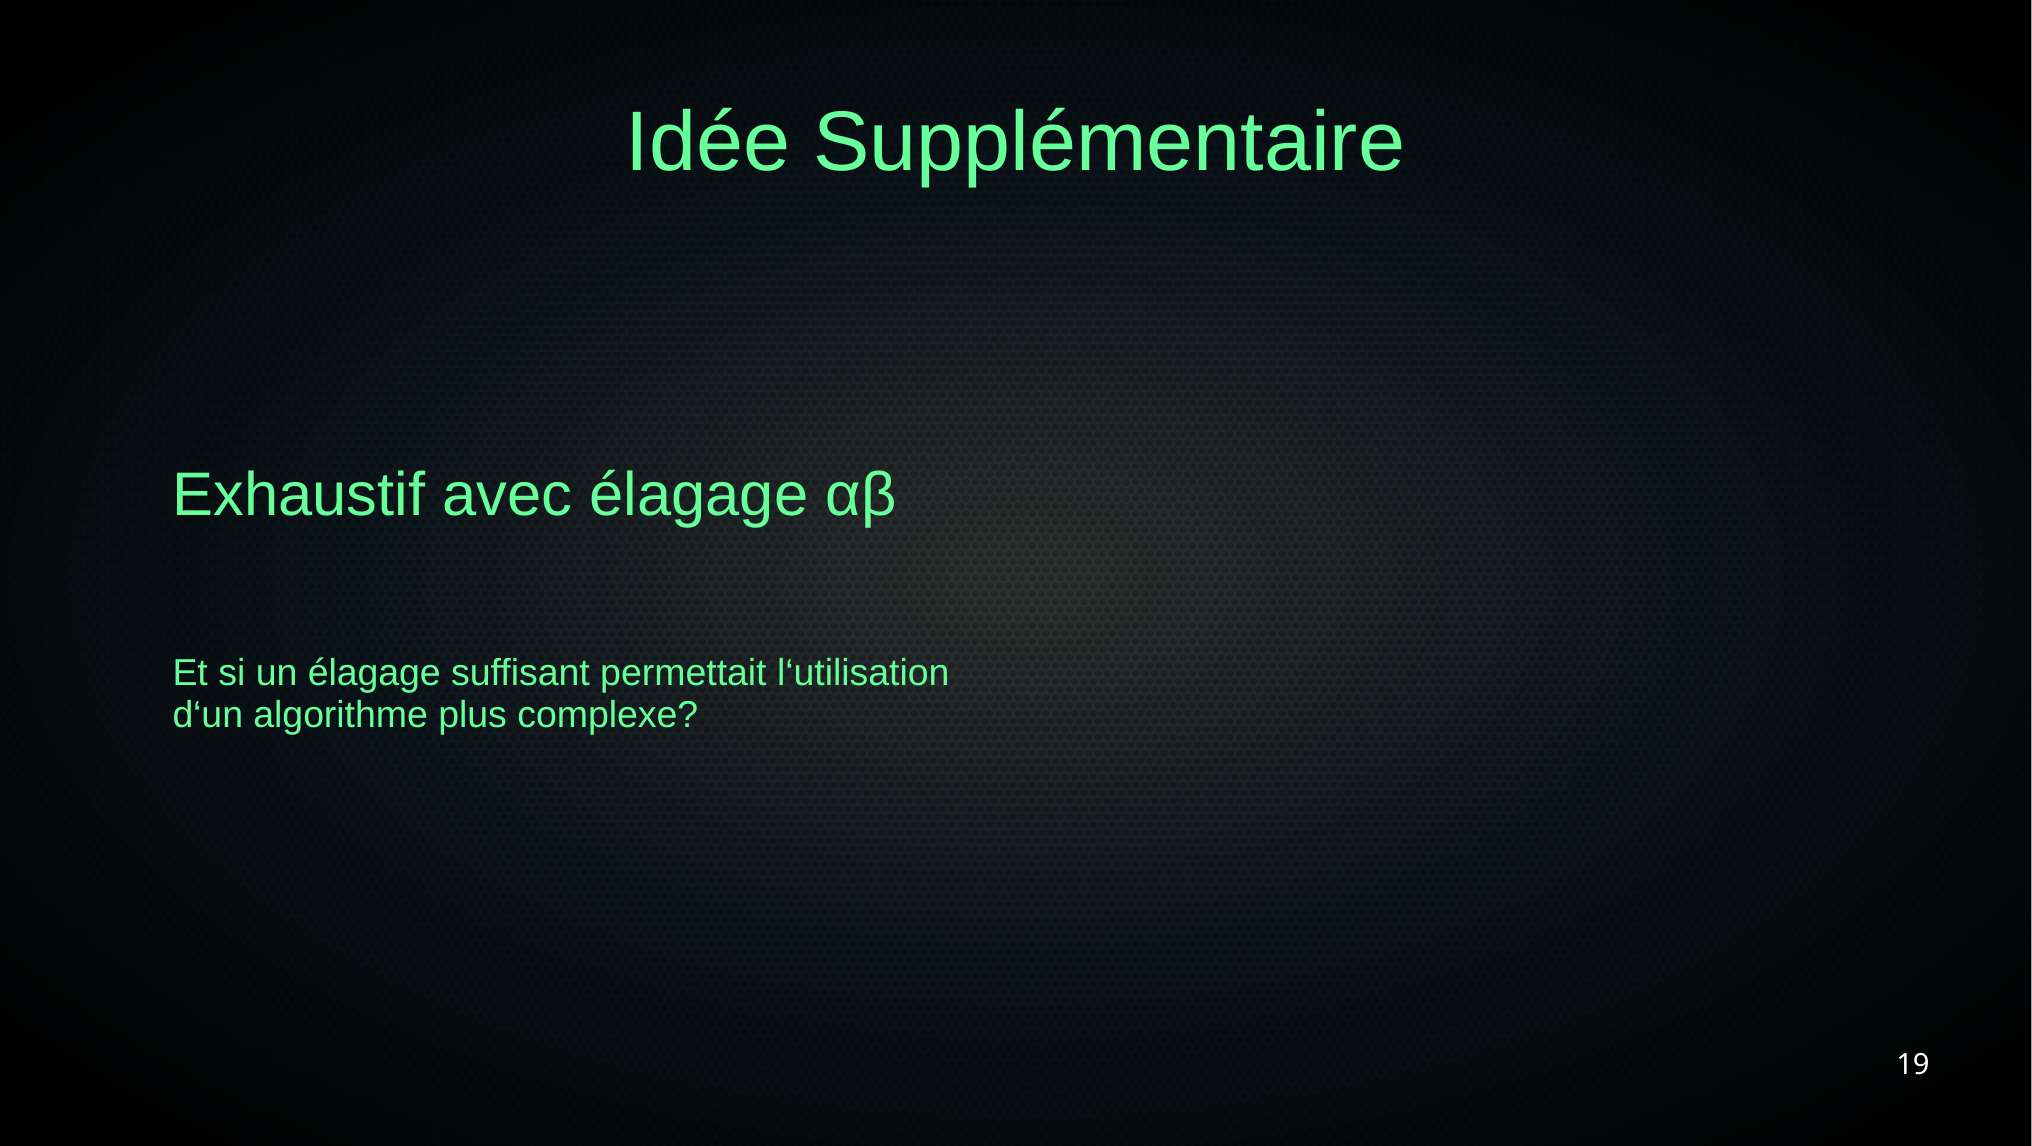

# Idée Supplémentaire
Exhaustif avec élagage αβ
Et si un élagage suffisant permettait l‘utilisation d‘un algorithme plus complexe?
19